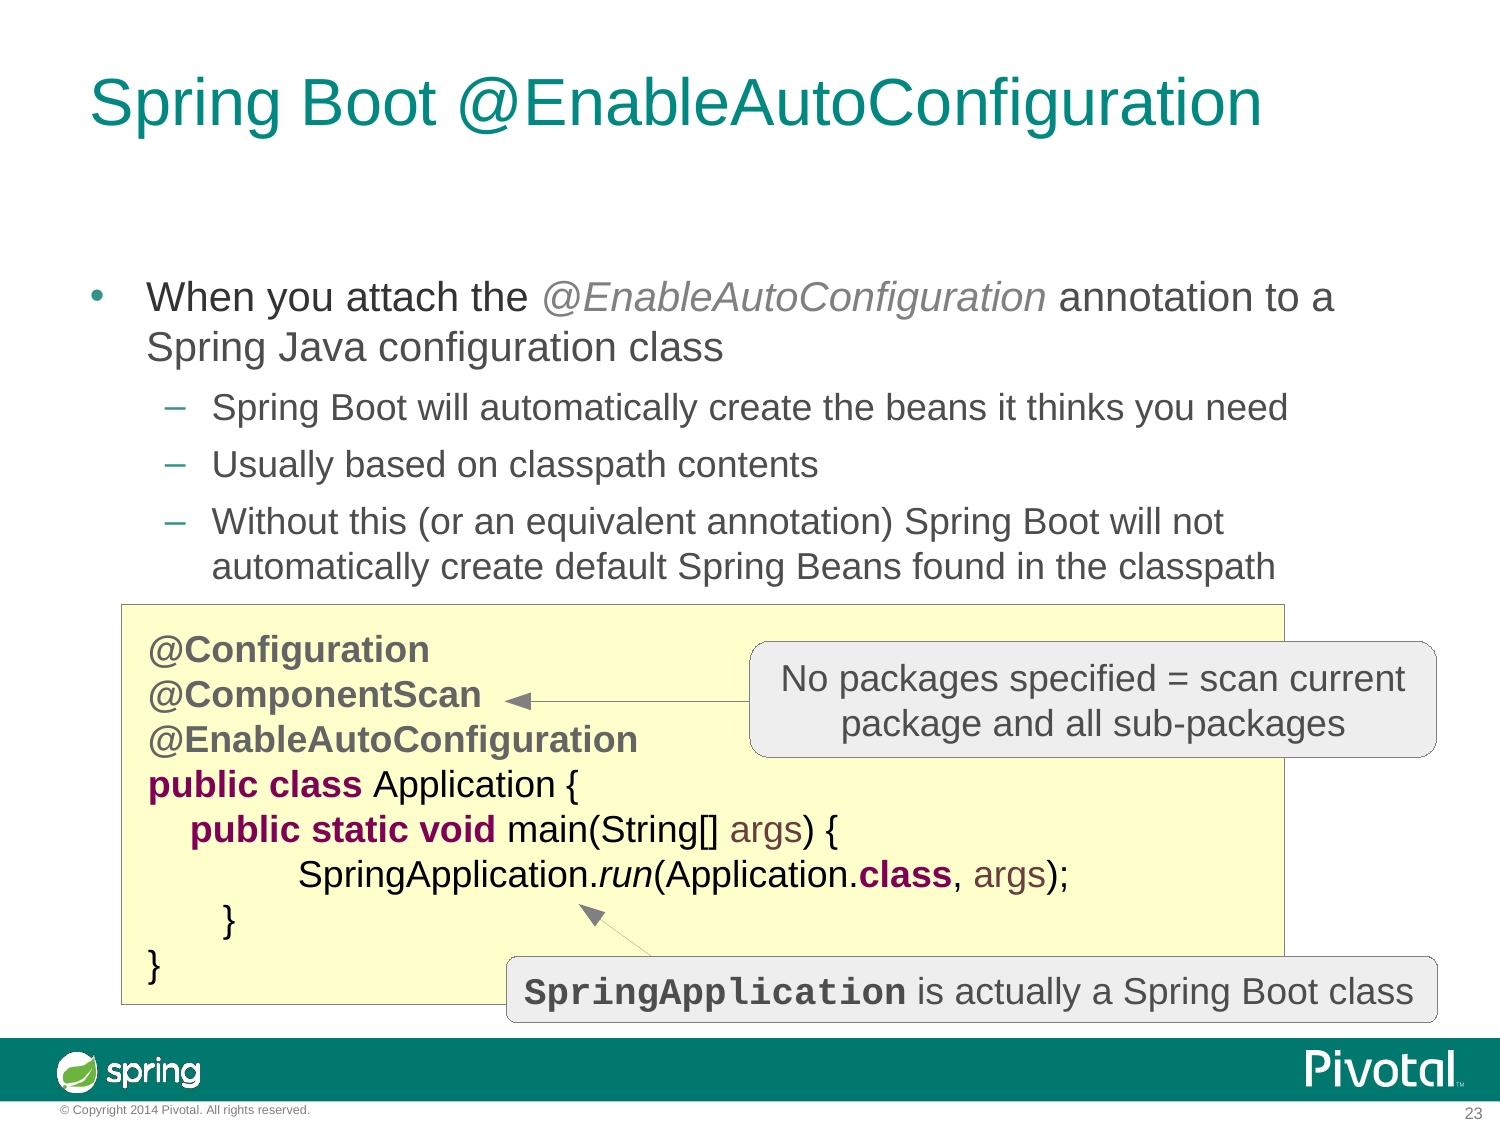

# Spring Boot @EnableAutoConfiguration
When you attach the @EnableAutoConfiguration annotation to a Spring Java configuration class
Spring Boot will automatically create the beans it thinks you need
Usually based on classpath contents
Without this (or an equivalent annotation) Spring Boot will not automatically create default Spring Beans found in the classpath
@Configuration
@ComponentScan
@EnableAutoConfiguration
public class Application {
 public static void main(String[] args) {
		SpringApplication.run(Application.class, args);
	}
}
No packages specified = scan current package and all sub-packages
SpringApplication is actually a Spring Boot class